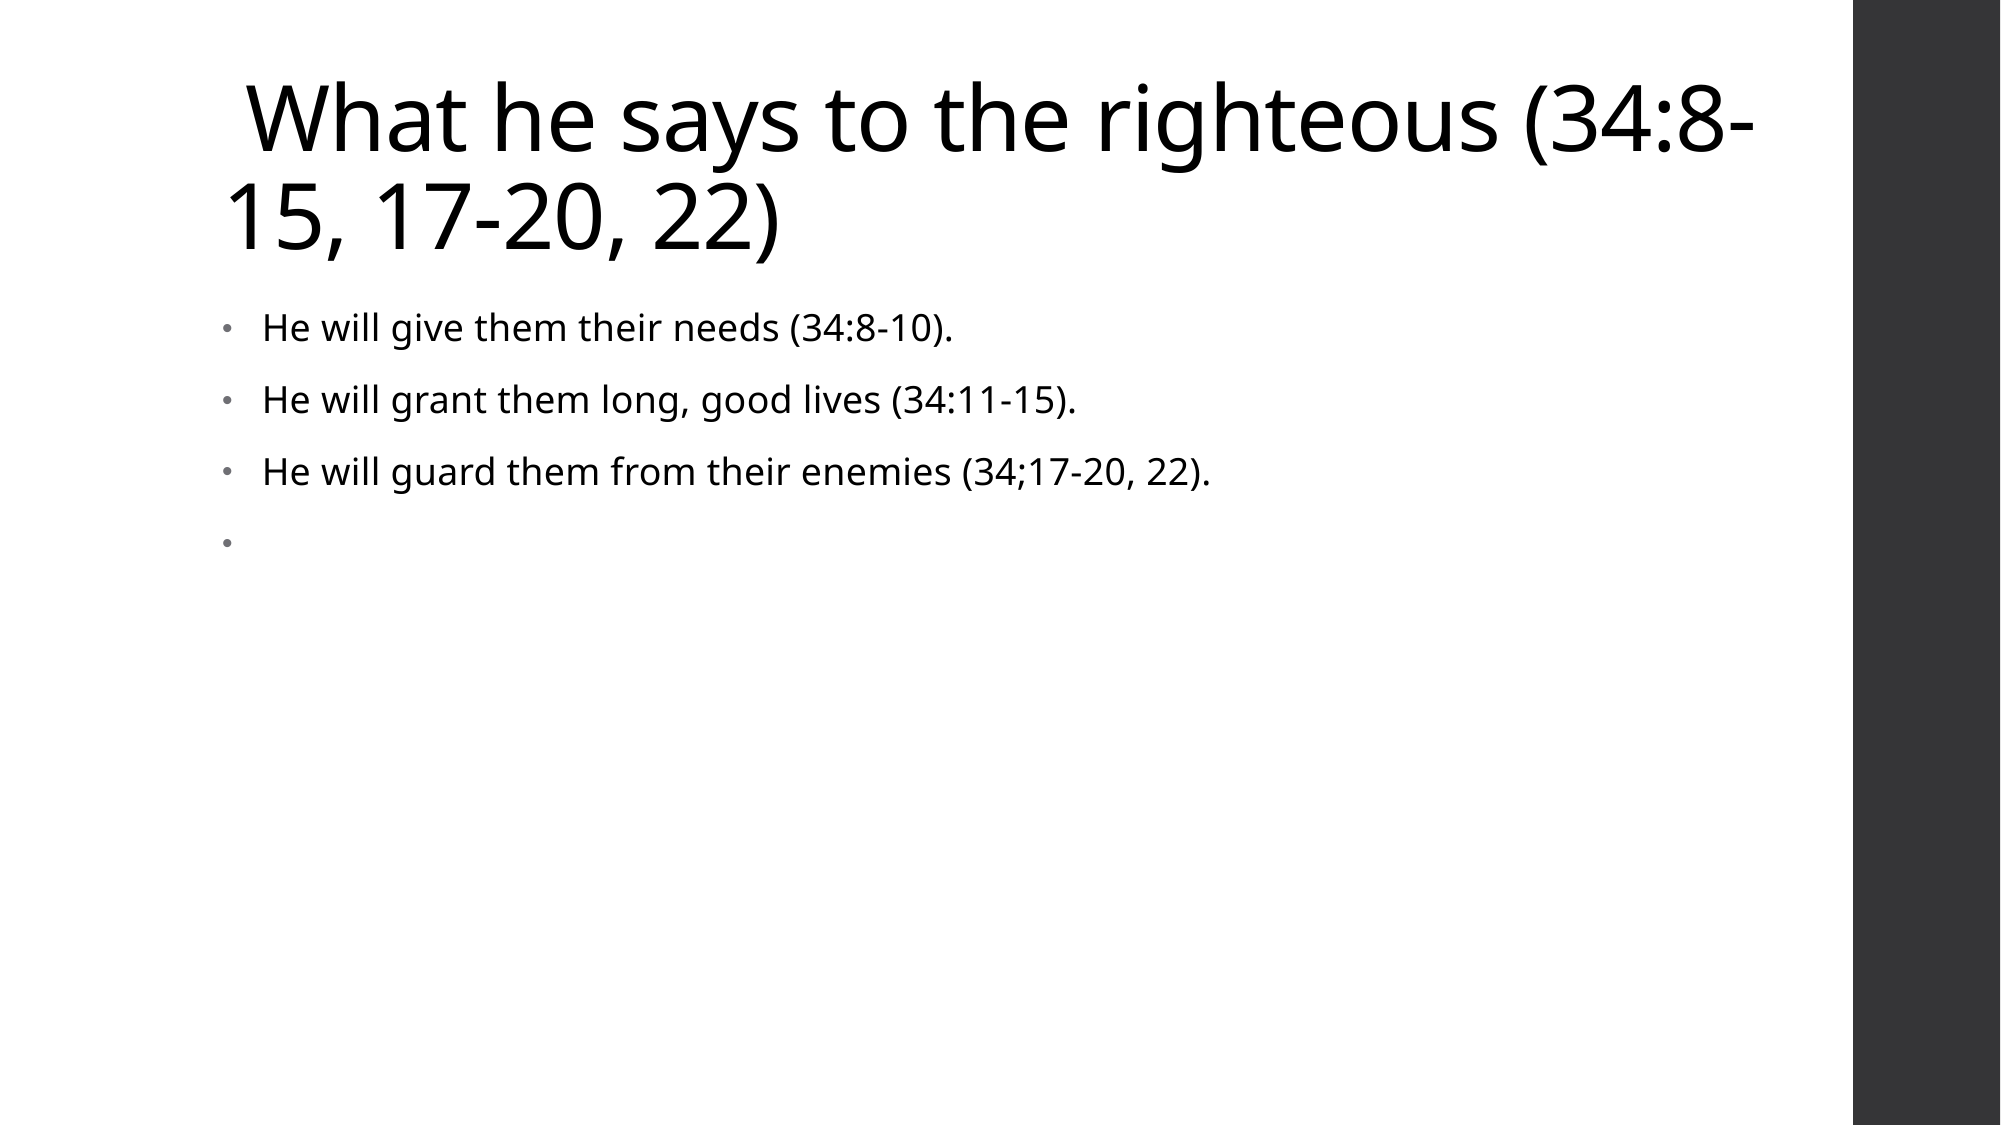

# What he says to the righteous (34:8-15, 17-20, 22)
 He will give them their needs (34:8-10).
 He will grant them long, good lives (34:11-15).
 He will guard them from their enemies (34;17-20, 22).